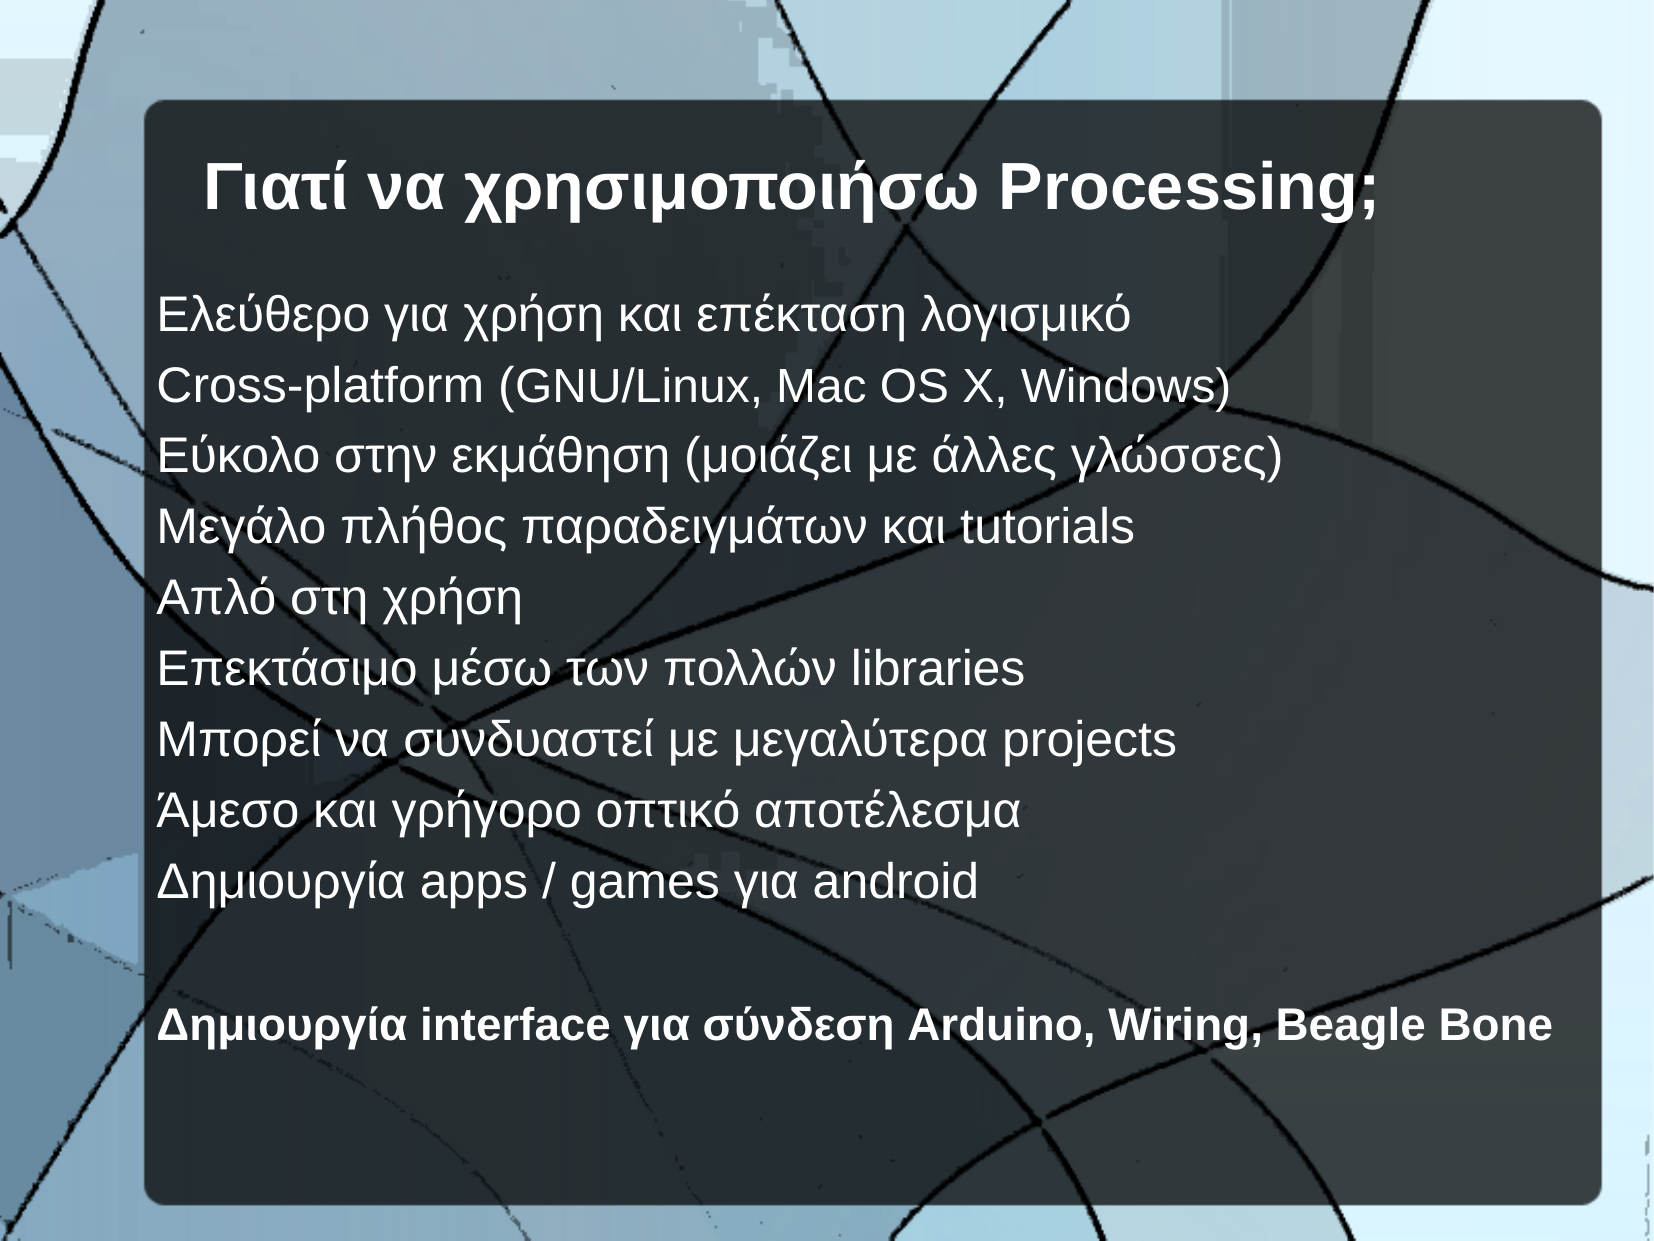

Γιατί να χρησιμοποιήσω Processing;
Ελεύθερο για χρήση και επέκταση λογισμικό
Cross-platform (GNU/Linux, Mac OS X, Windows)
Εύκολο στην εκμάθηση (μοιάζει με άλλες γλώσσες)
Μεγάλο πλήθος παραδειγμάτων και tutorials
Απλό στη χρήση
Επεκτάσιμο μέσω των πολλών libraries
Μπορεί να συνδυαστεί με μεγαλύτερα projects
Άμεσο και γρήγορο οπτικό αποτέλεσμα
Δημιουργία apps / games για android
Δημιουργία interface για σύνδεση Arduino, Wiring, Beagle Bone